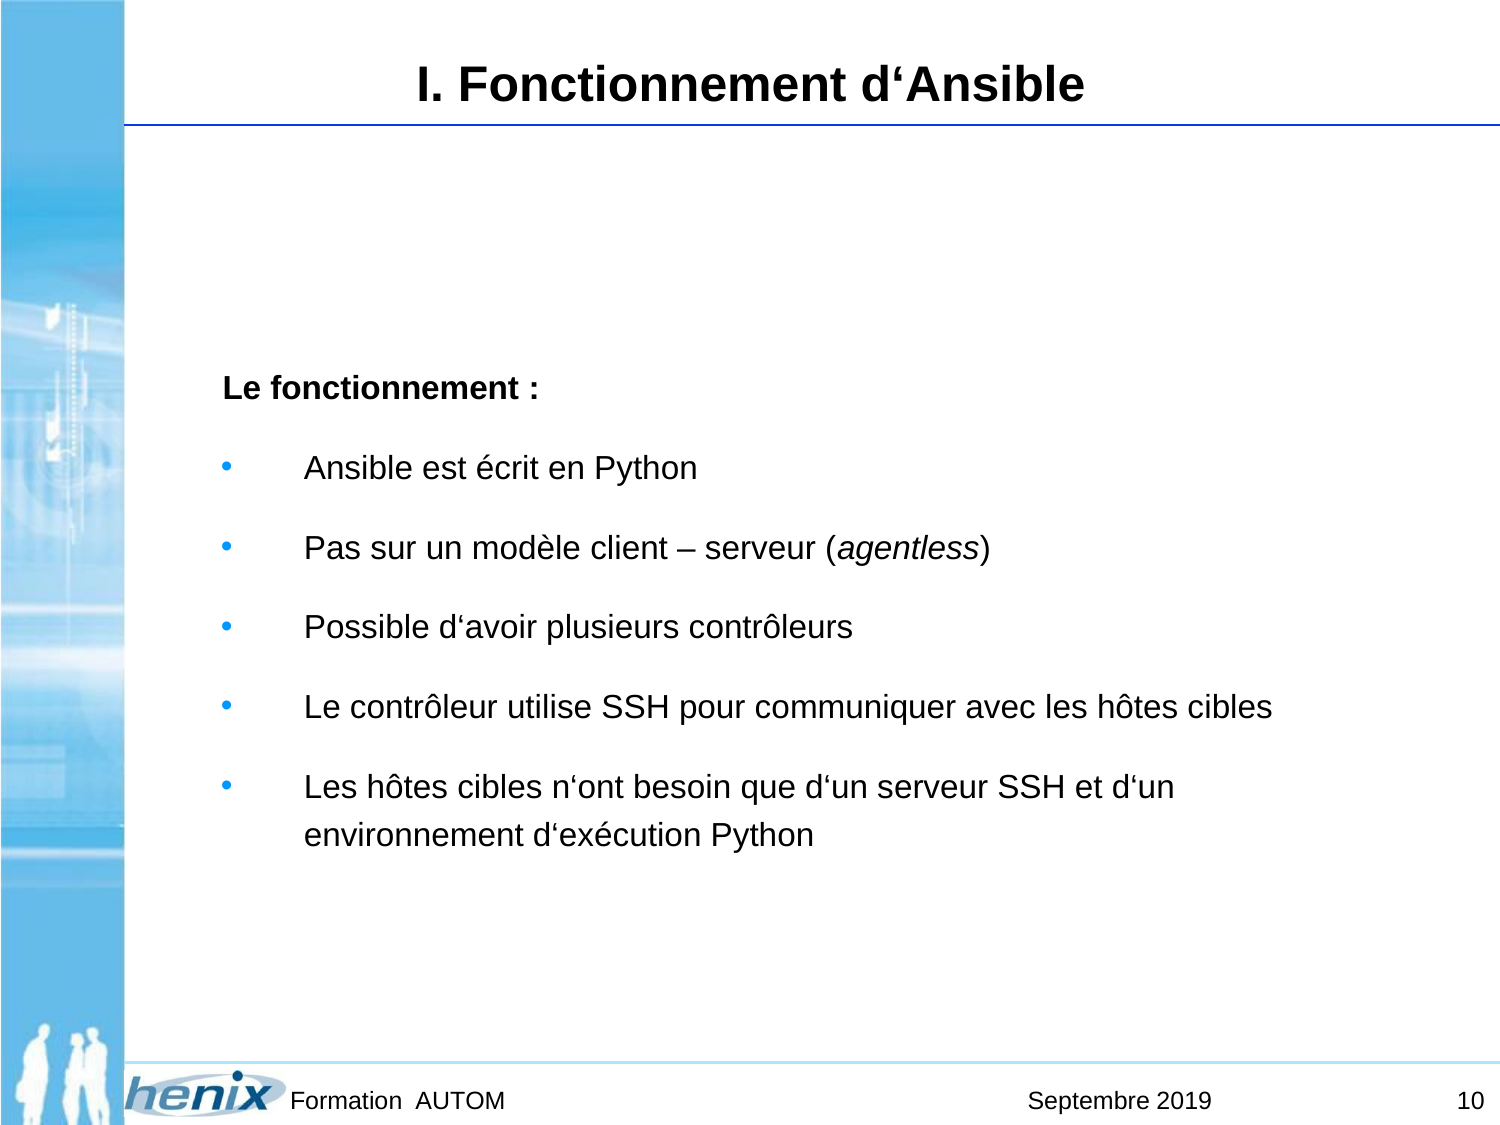

I. Fonctionnement d‘Ansible
Le fonctionnement :
Ansible est écrit en Python
Pas sur un modèle client – serveur (agentless)
Possible d‘avoir plusieurs contrôleurs
Le contrôleur utilise SSH pour communiquer avec les hôtes cibles
Les hôtes cibles n‘ont besoin que d‘un serveur SSH et d‘un environnement d‘exécution Python
Formation AUTOM
Septembre 2019